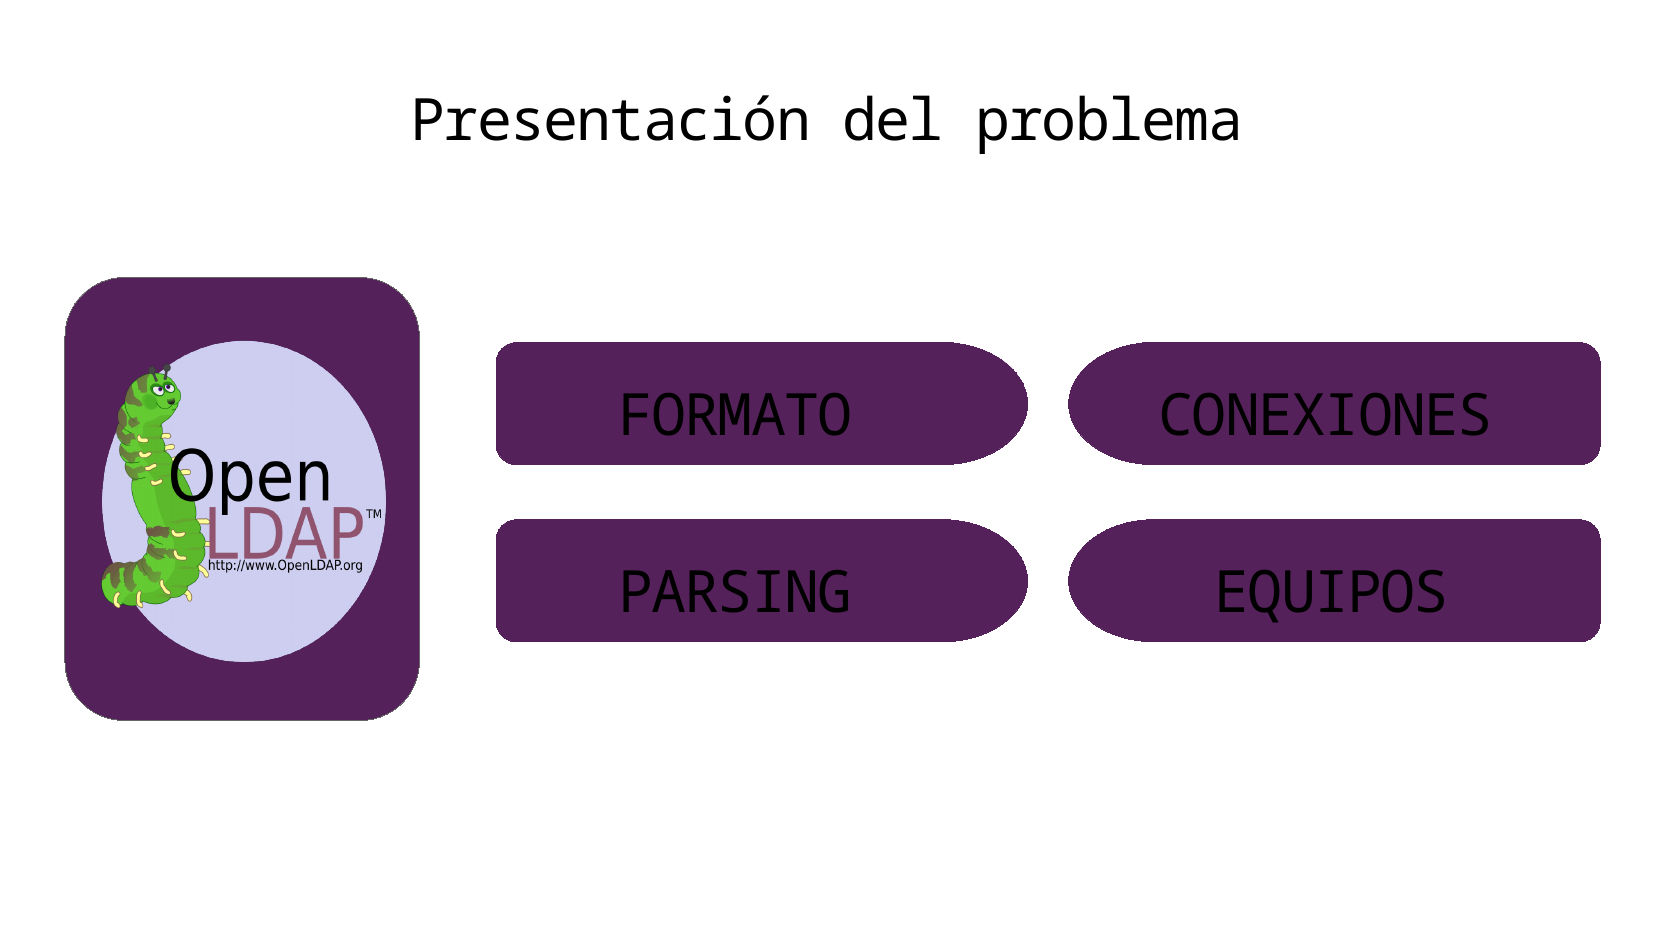

Presentación del problema
FORMATO
CONEXIONES
PARSING
EQUIPOS